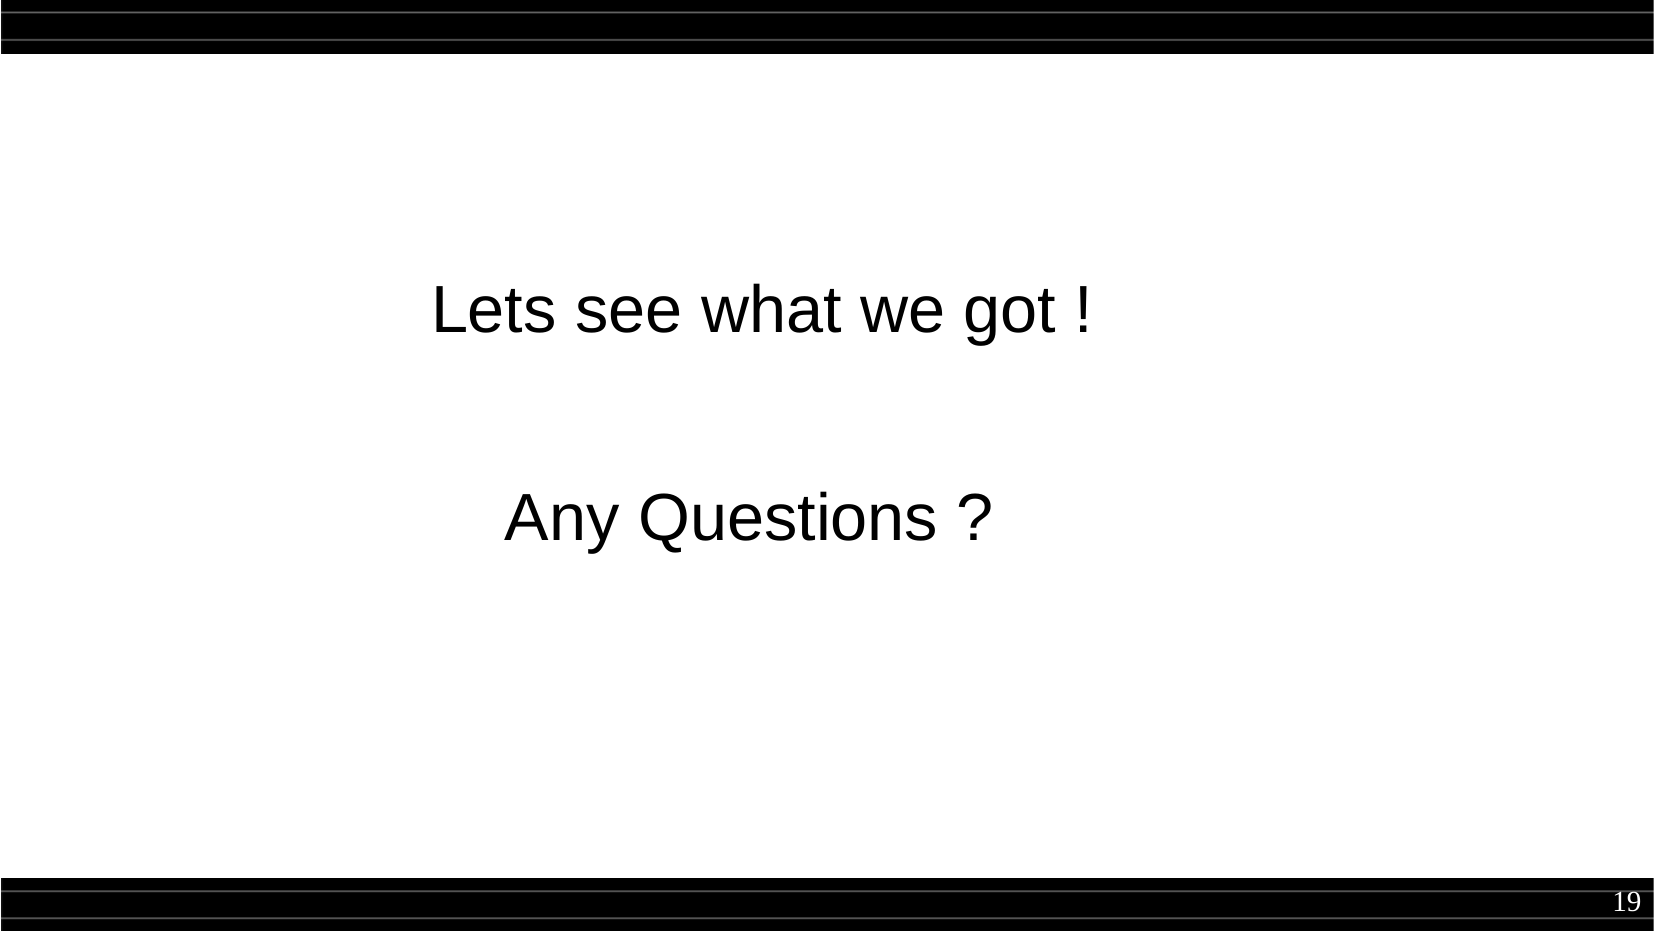

#
 Lets see what we got !
 Any Questions ?